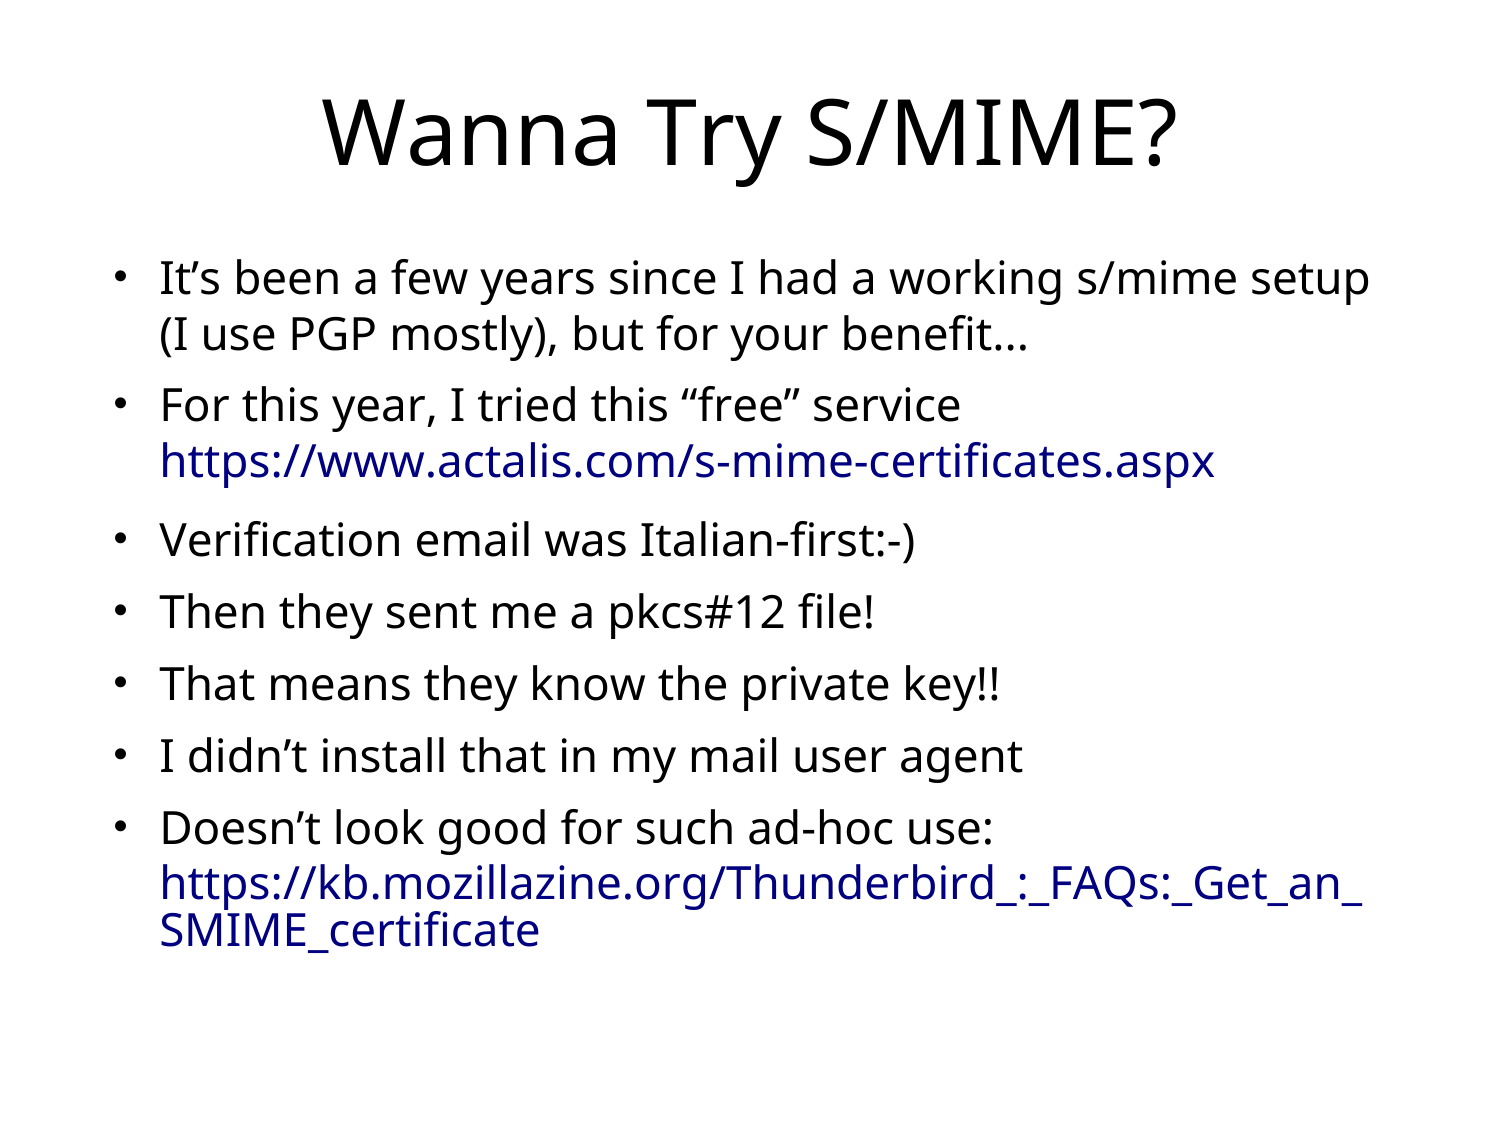

Wanna Try S/MIME?
It’s been a few years since I had a working s/mime setup (I use PGP mostly), but for your benefit...
For this year, I tried this “free” service https://www.actalis.com/s-mime-certificates.aspx
Verification email was Italian-first:-)
Then they sent me a pkcs#12 file!
That means they know the private key!!
I didn’t install that in my mail user agent
Doesn’t look good for such ad-hoc use: https://kb.mozillazine.org/Thunderbird_:_FAQs:_Get_an_SMIME_certificate